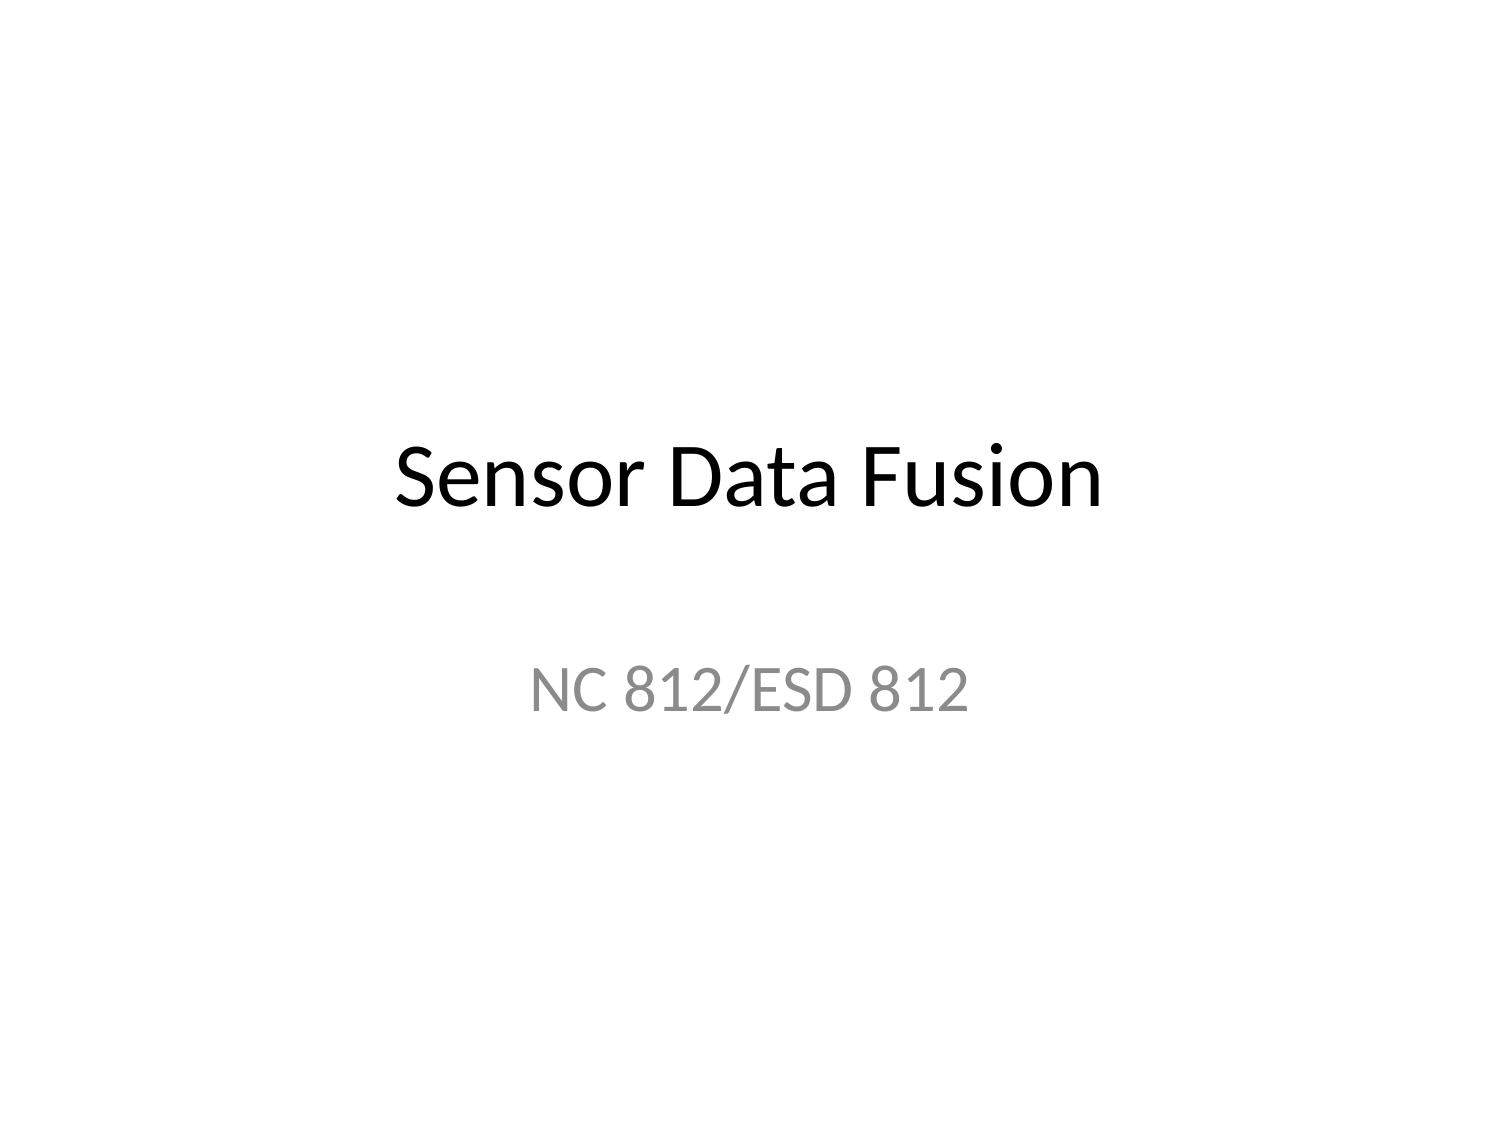

# Sensor Data Fusion
NC 812/ESD 812